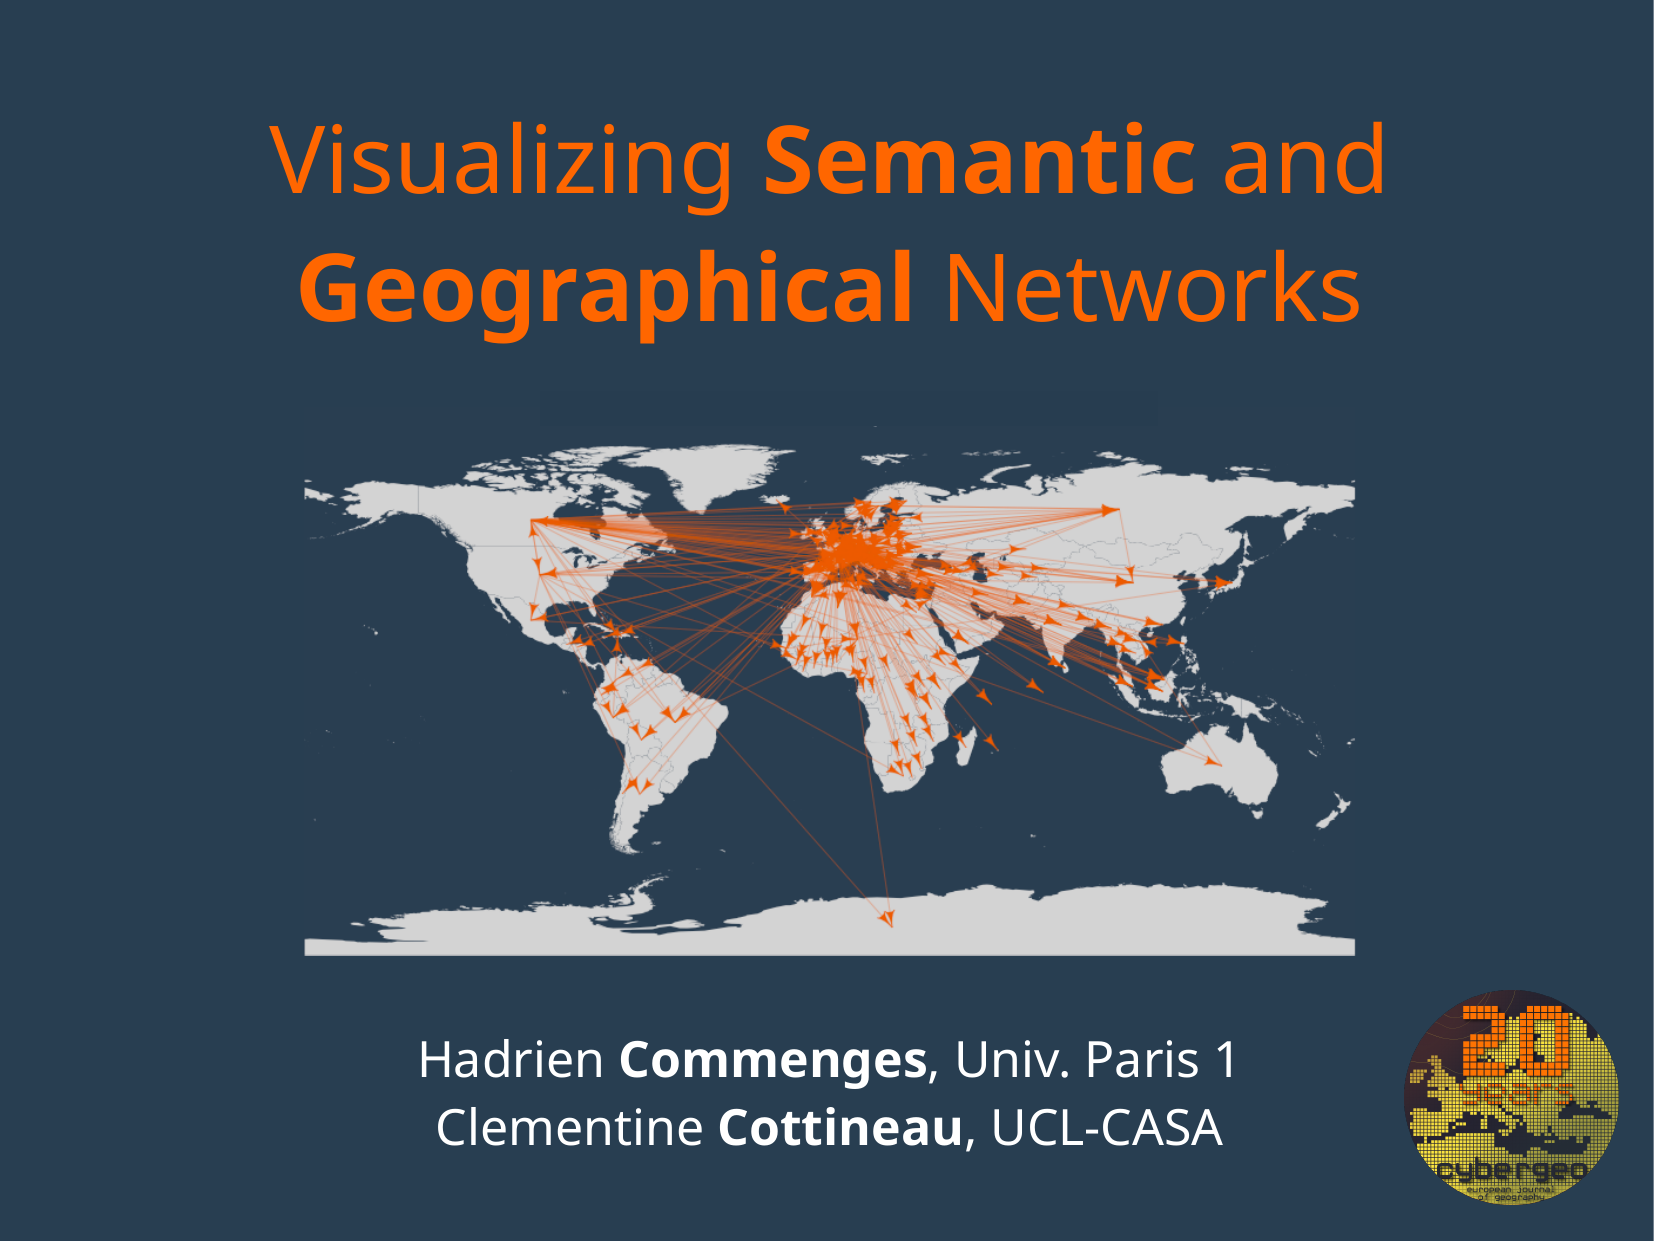

# Visualizing Semantic and Geographical Networks
Hadrien Commenges, Univ. Paris 1
Clementine Cottineau, UCL-CASA